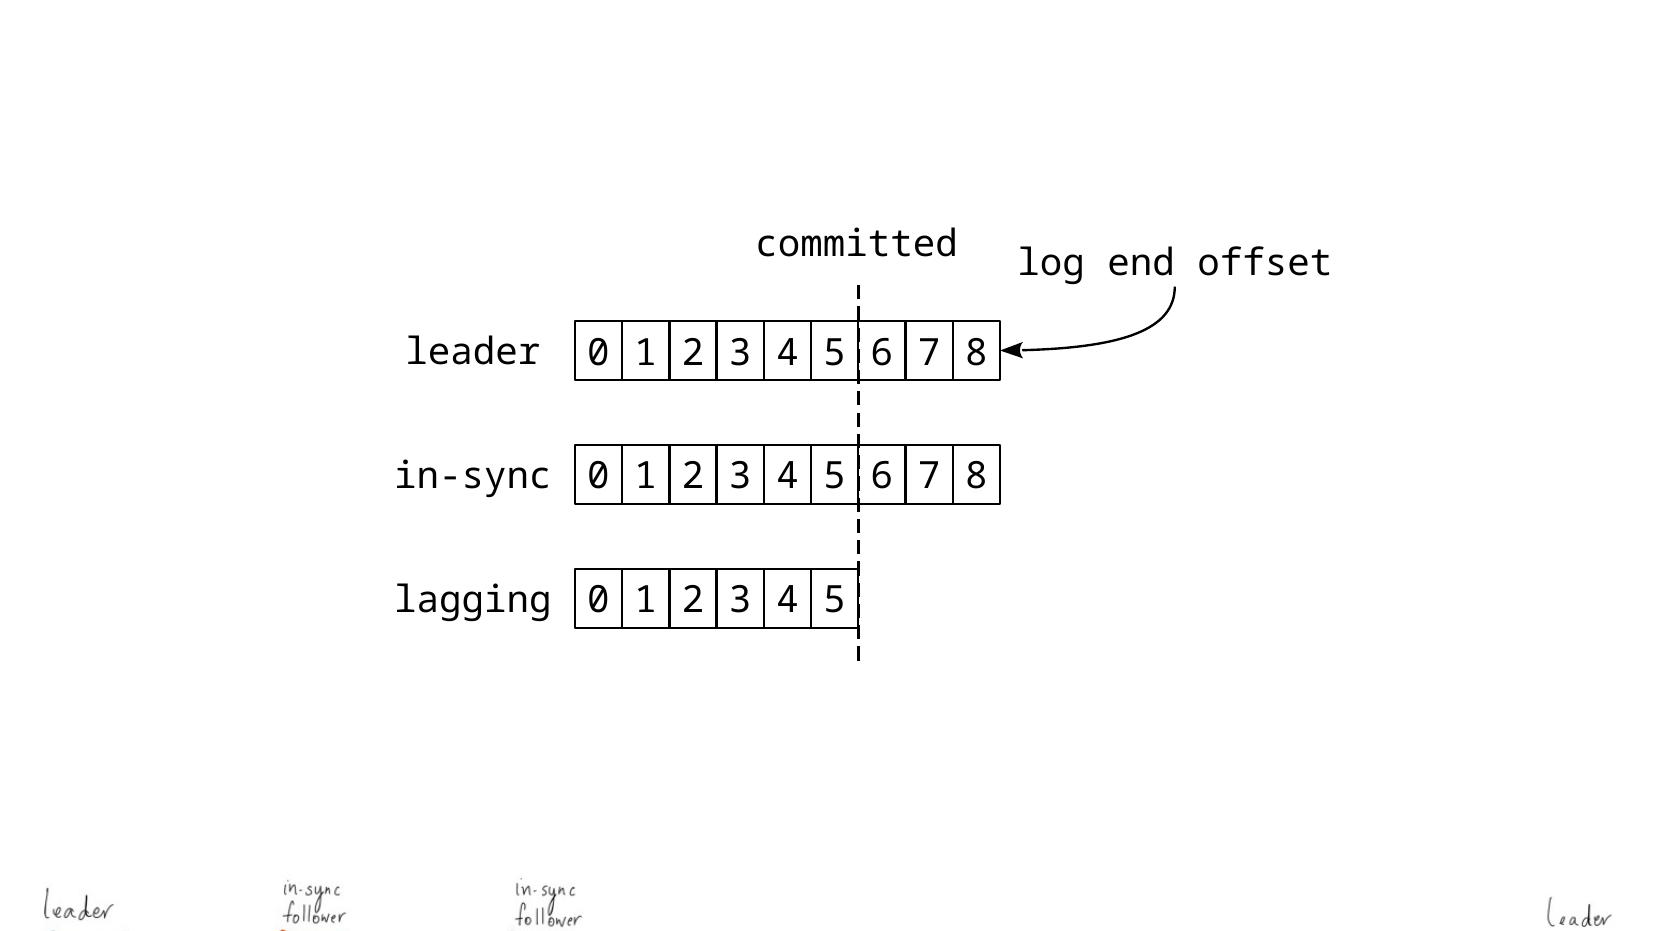

committed
log end offset
0
1
2
3
4
5
6
7
8
leader
0
1
2
3
4
5
6
7
8
in-sync
lagging
0
1
2
3
4
5